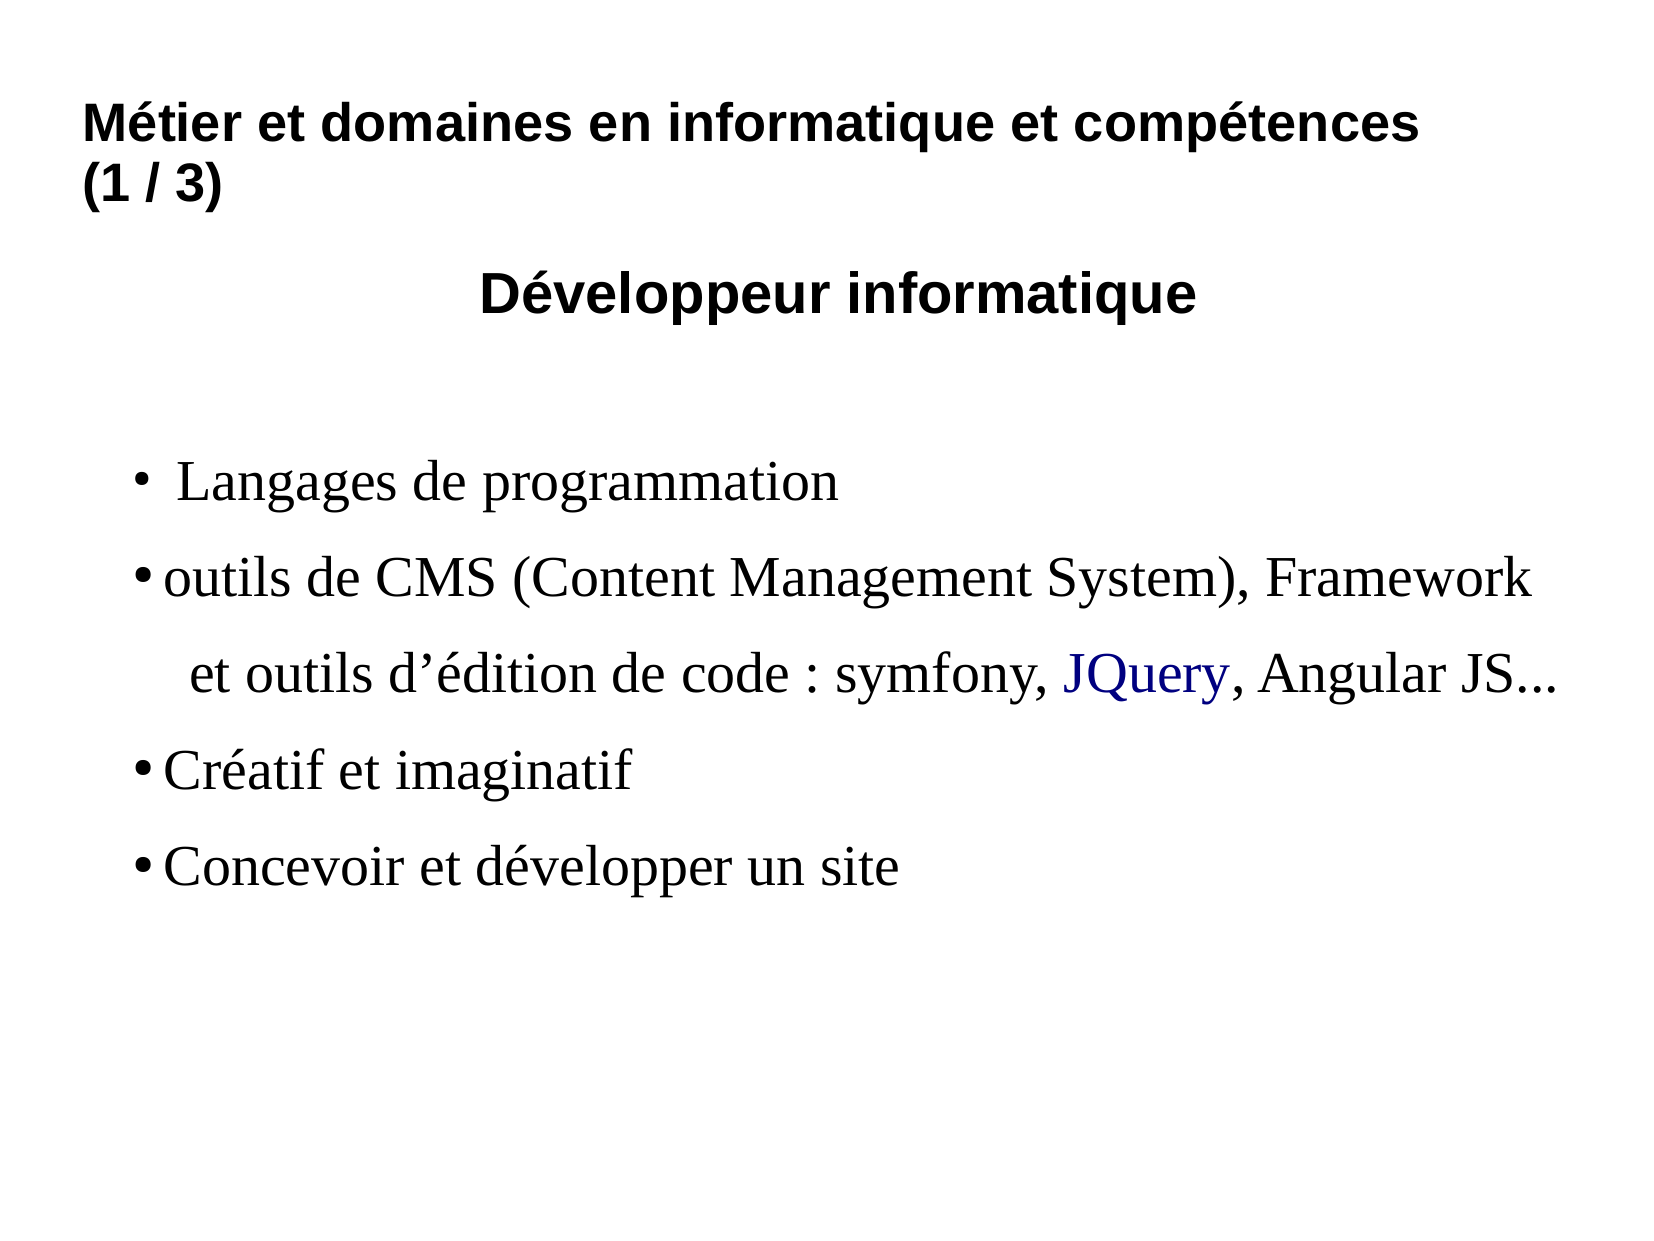

# Métier et domaines en informatique et compétences (1 / 3)
Développeur informatique
 Langages de programmation
outils de CMS (Content Management System), Framework et outils d’édition de code : symfony, JQuery, Angular JS...
Créatif et imaginatif
Concevoir et développer un site